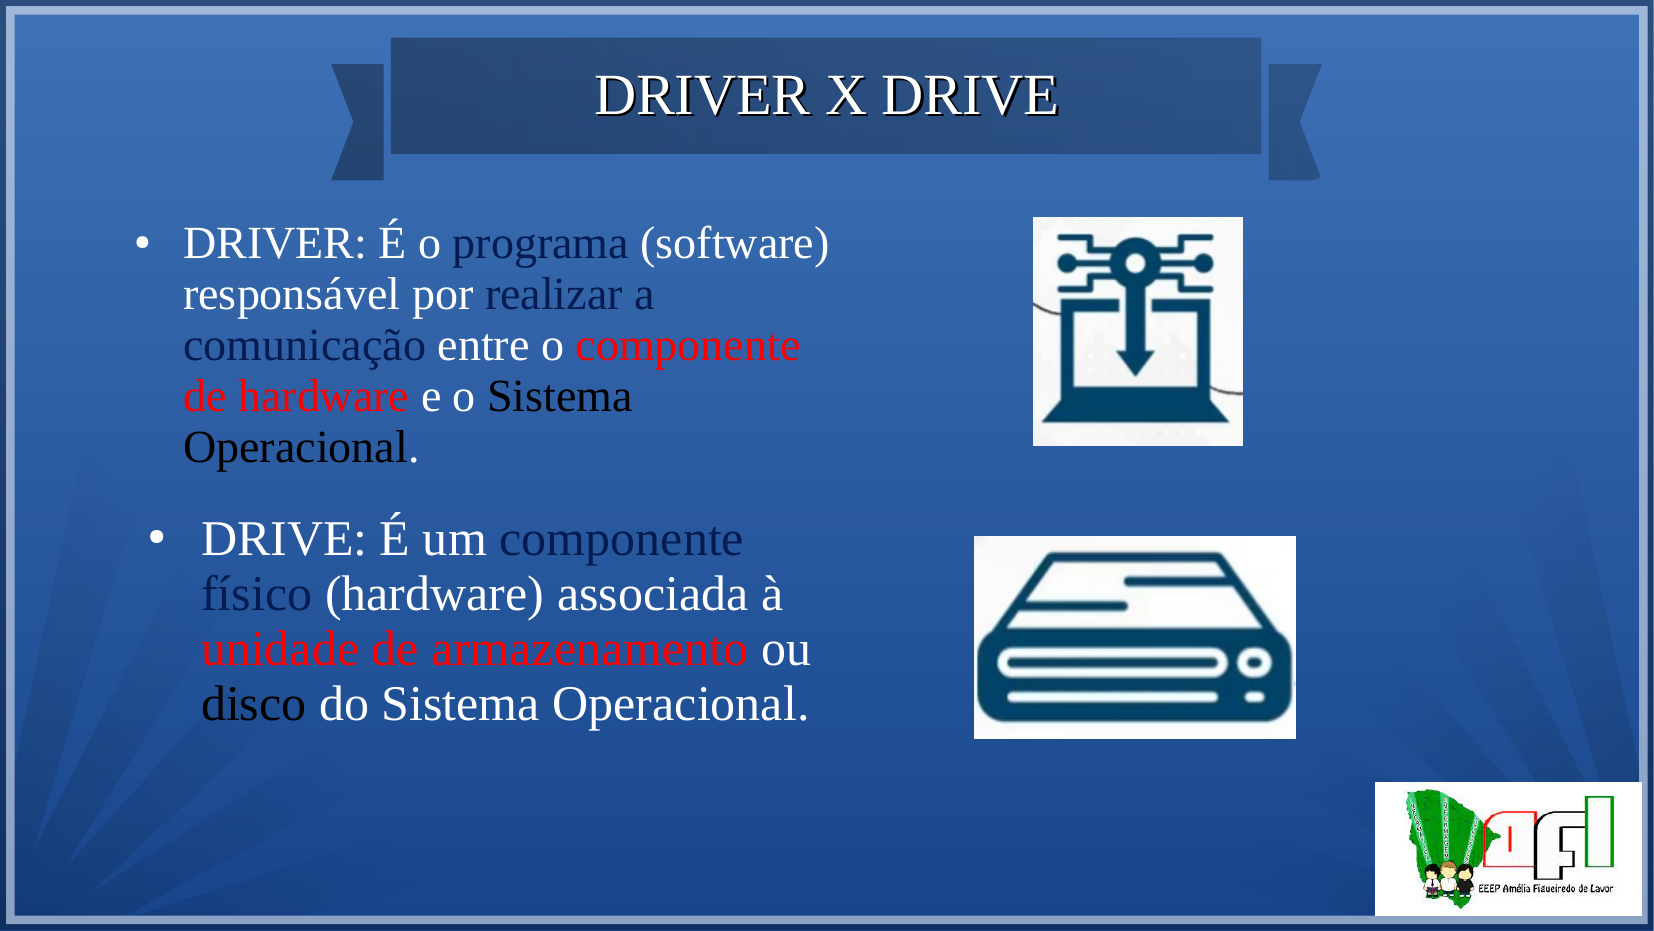

# DRIVER X DRIVE
DRIVER: É o programa (software) responsável por realizar a comunicação entre o componente de hardware e o Sistema Operacional.
DRIVE: É um componente físico (hardware) associada à unidade de armazenamento ou disco do Sistema Operacional.